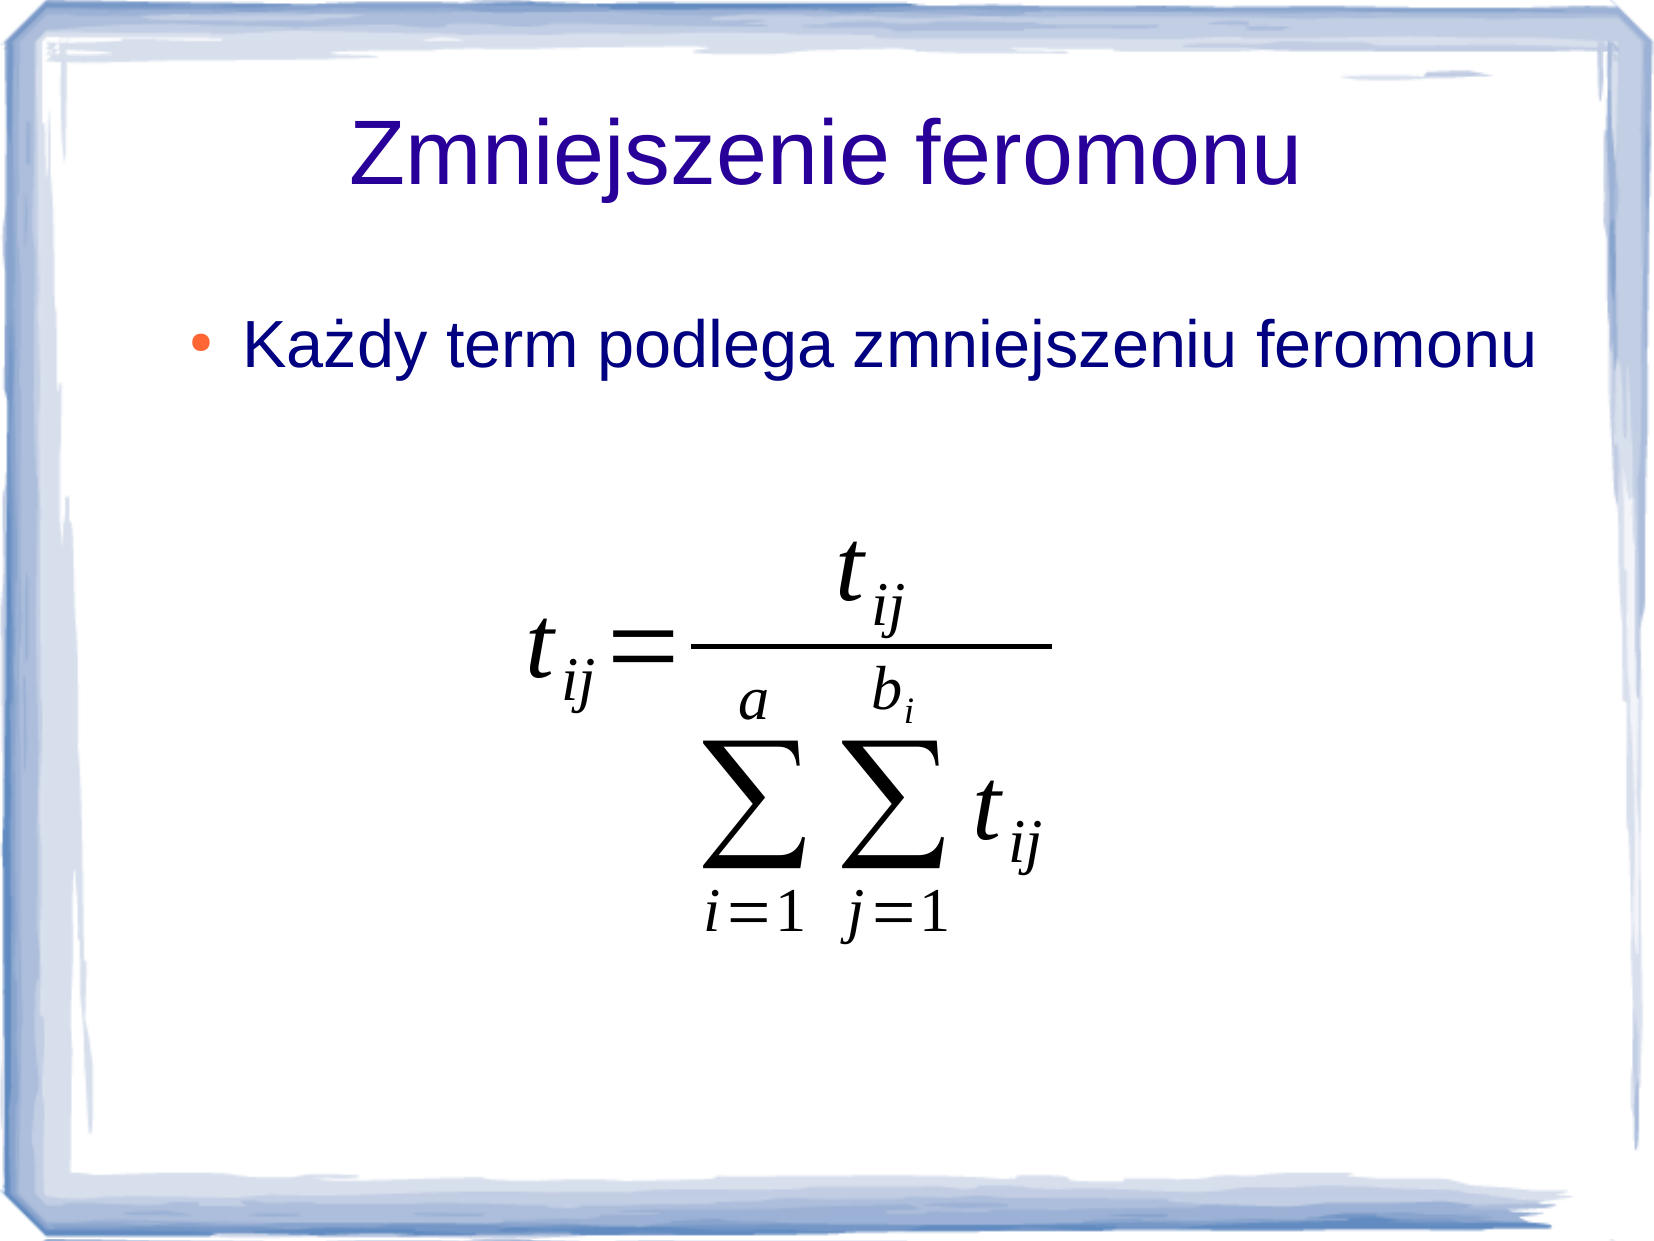

# Zmniejszenie feromonu
Każdy term podlega zmniejszeniu feromonu